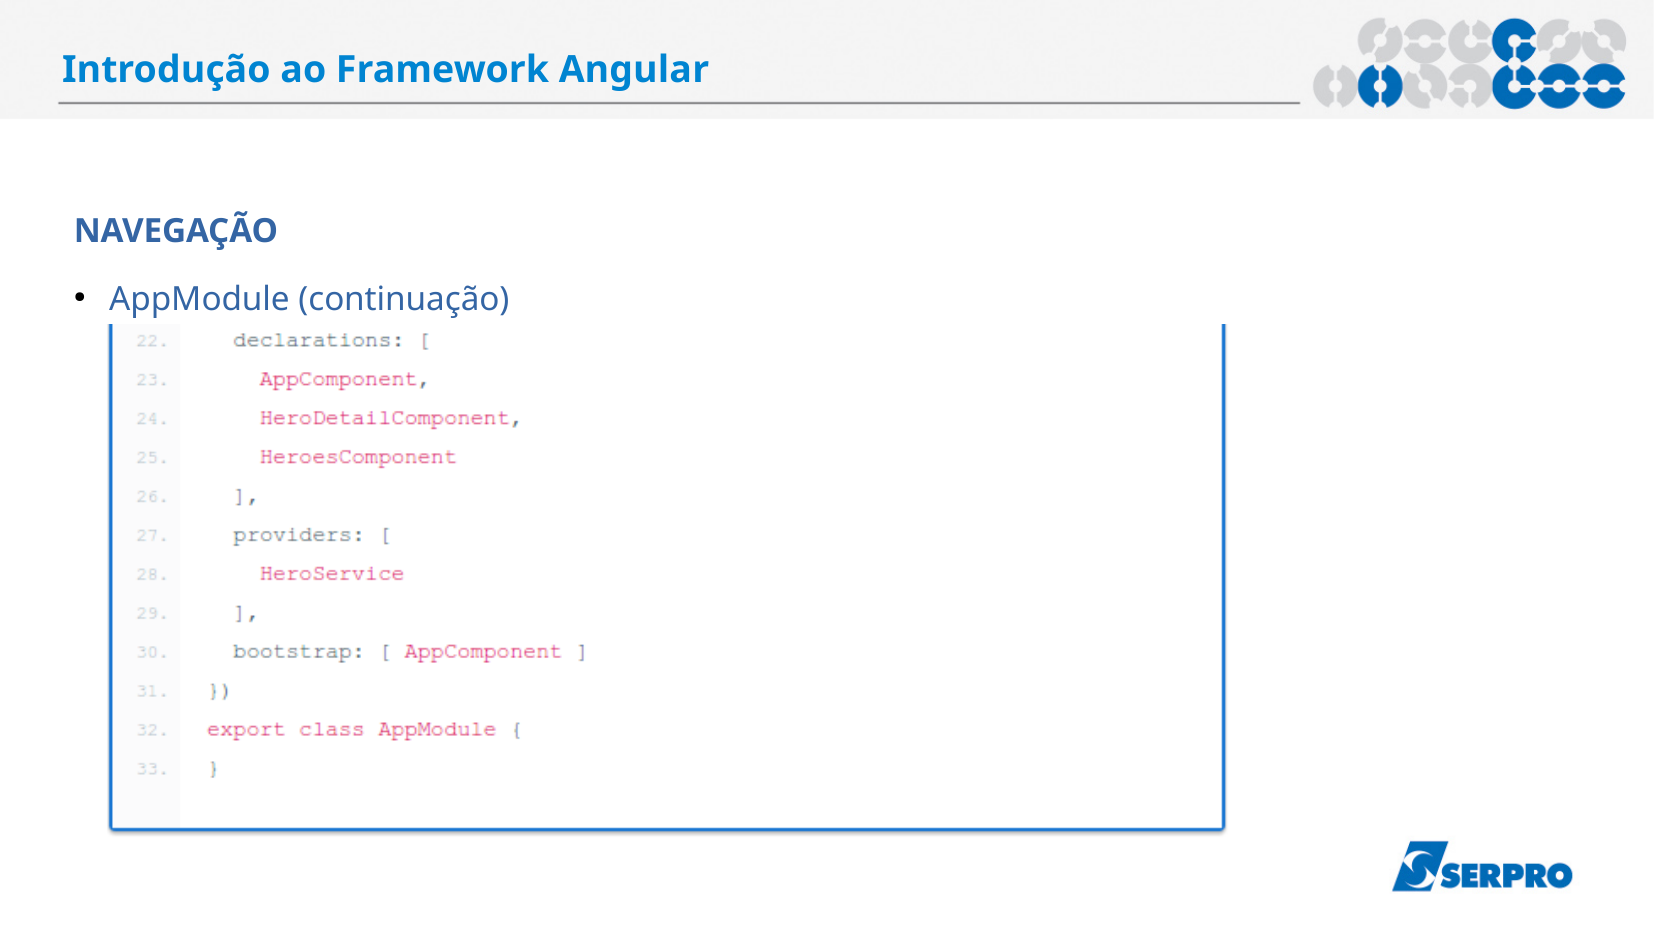

Introdução ao Framework Angular
NAVEGAÇÃO
AppModule (continuação)